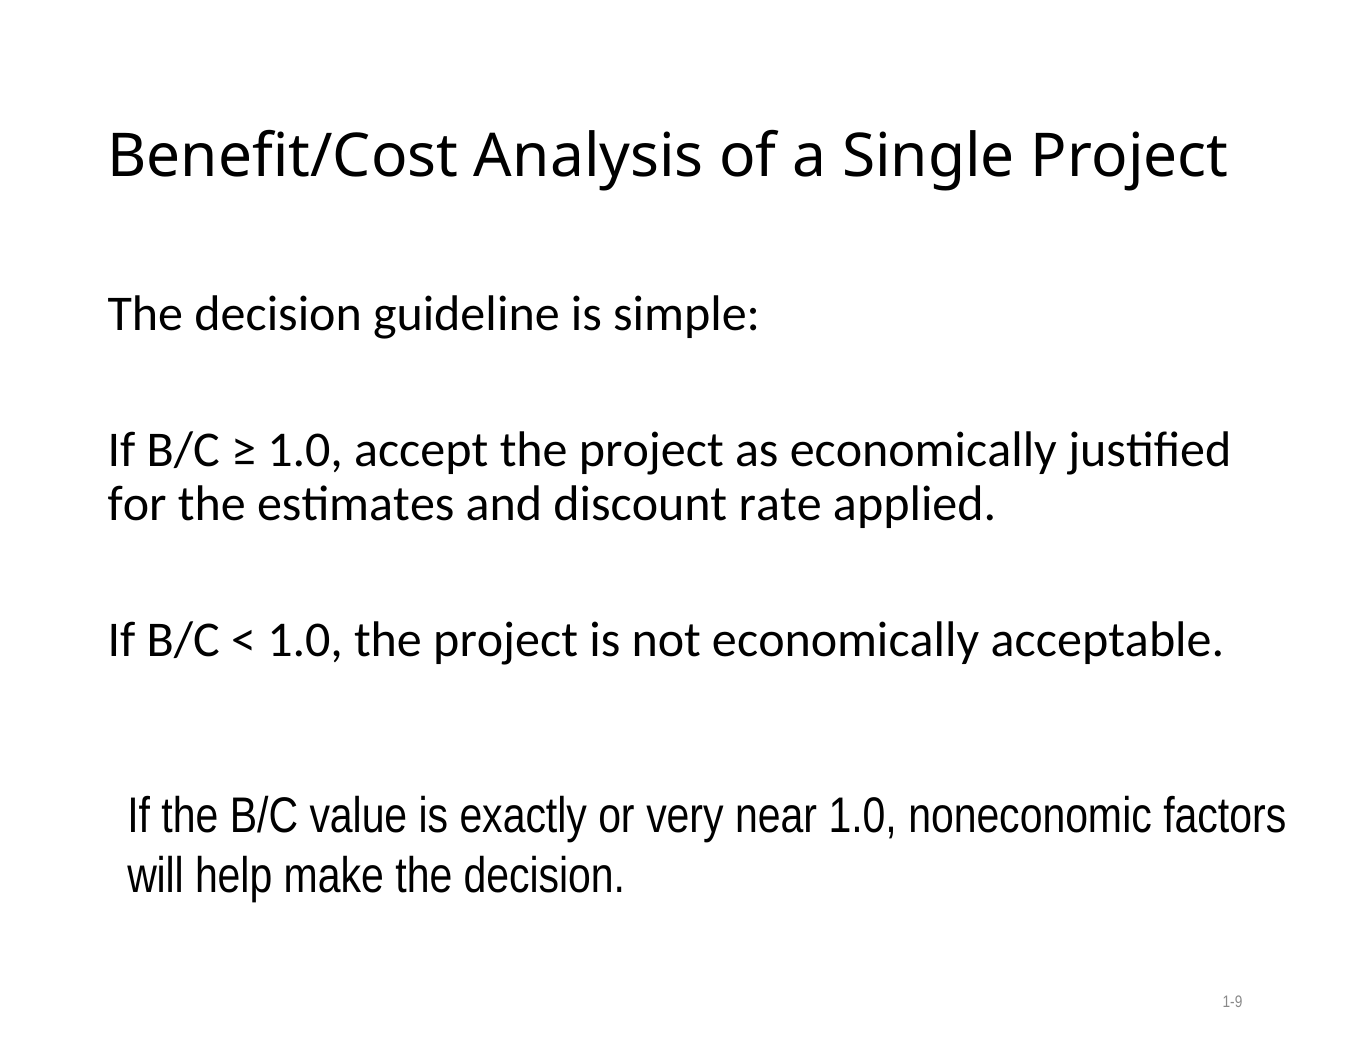

# Benefit/Cost Analysis of a Single Project
The decision guideline is simple:
If B/C ≥ 1.0, accept the project as economically justified for the estimates and discount rate applied.
If B/C < 1.0, the project is not economically acceptable.
If the B/C value is exactly or very near 1.0, noneconomic factors will help make the decision.